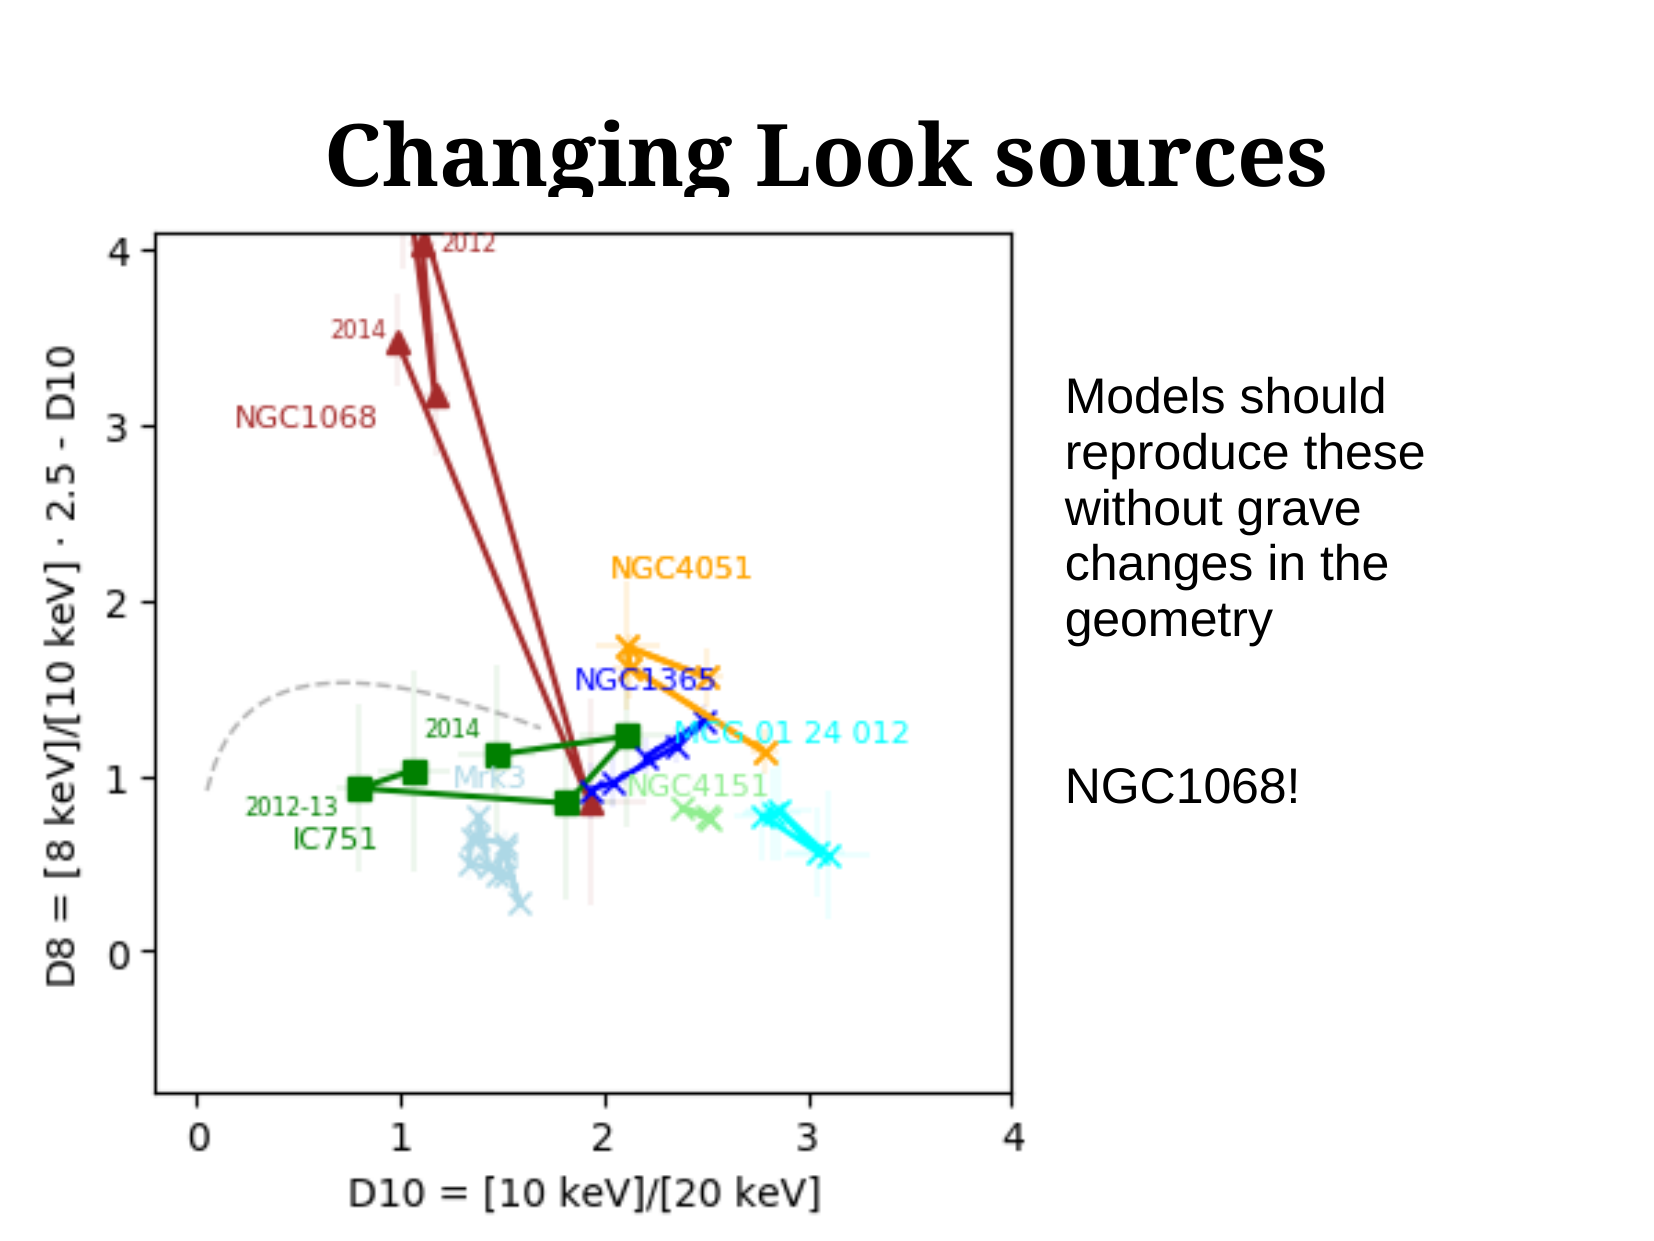

# Changing Look sources
Models should reproduce these without grave changes in the geometry
NGC1068!